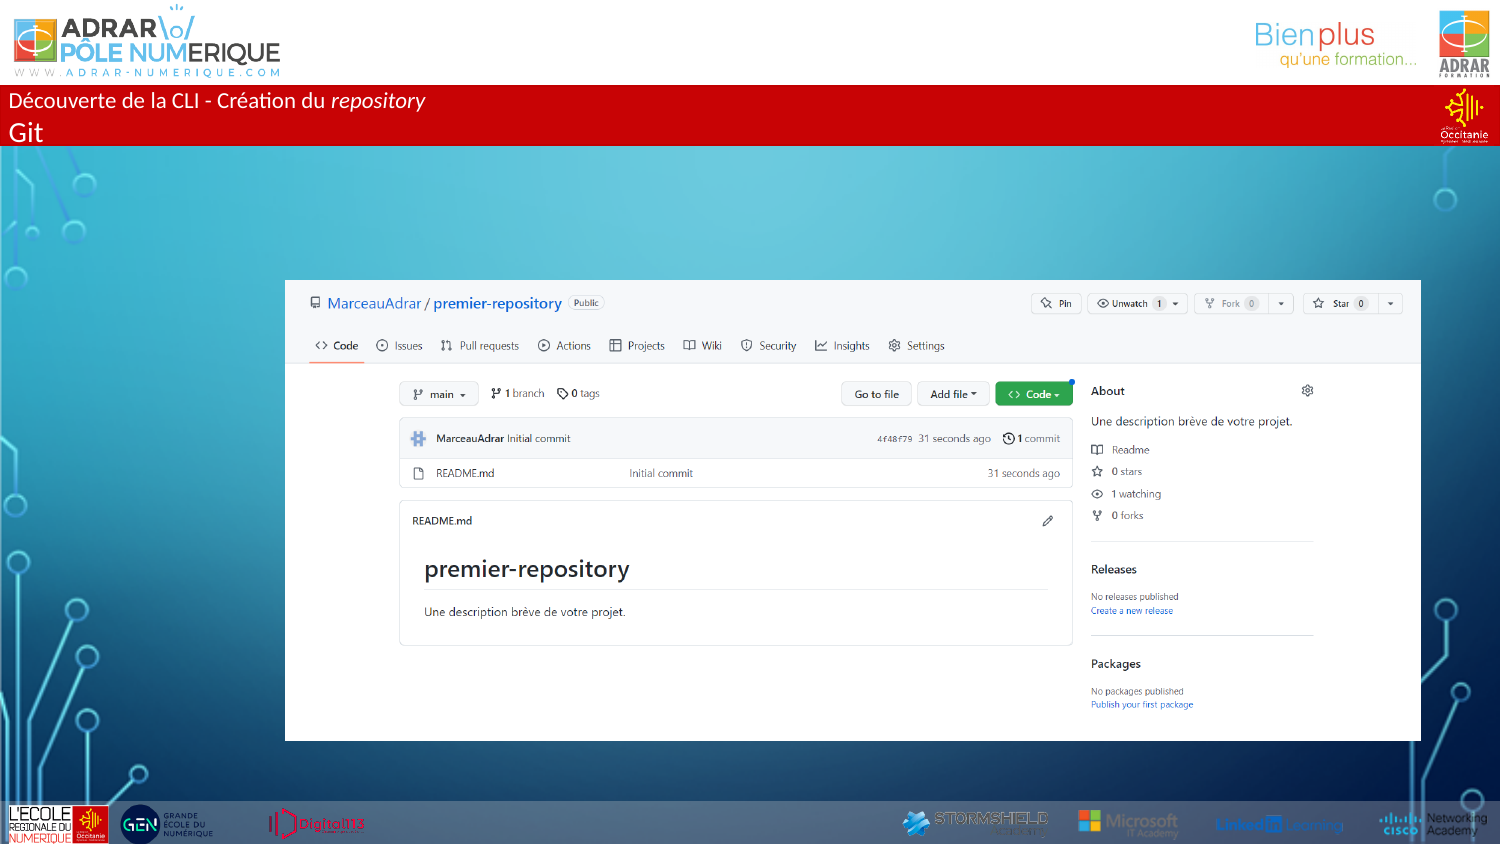

Découverte de la CLI - Création du repository
Git